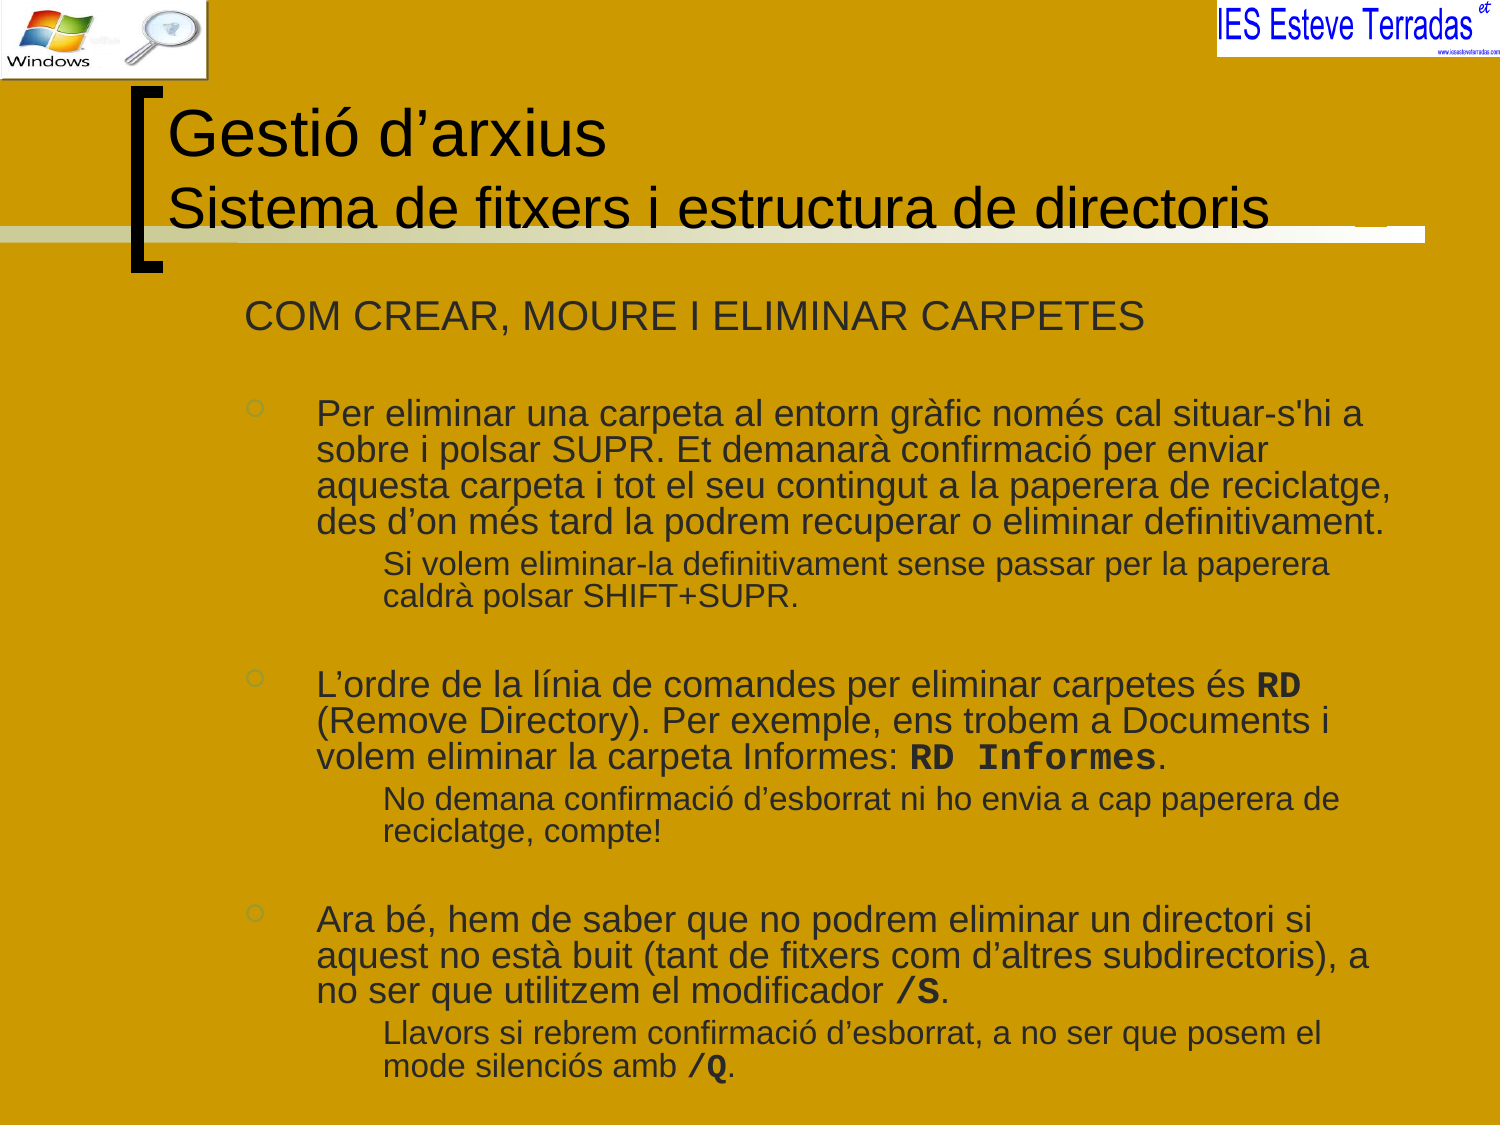

# Gestió d’arxius Sistema de fitxers i estructura de directoris
COM CREAR, MOURE I ELIMINAR CARPETES
Per eliminar una carpeta al entorn gràfic només cal situar-s'hi a sobre i polsar SUPR. Et demanarà confirmació per enviar aquesta carpeta i tot el seu contingut a la paperera de reciclatge, des d’on més tard la podrem recuperar o eliminar definitivament.
Si volem eliminar-la definitivament sense passar per la paperera caldrà polsar SHIFT+SUPR.
L’ordre de la línia de comandes per eliminar carpetes és RD (Remove Directory). Per exemple, ens trobem a Documents i volem eliminar la carpeta Informes: RD Informes.
No demana confirmació d’esborrat ni ho envia a cap paperera de reciclatge, compte!
Ara bé, hem de saber que no podrem eliminar un directori si aquest no està buit (tant de fitxers com d’altres subdirectoris), a no ser que utilitzem el modificador /S.
Llavors si rebrem confirmació d’esborrat, a no ser que posem el mode silenciós amb /Q.